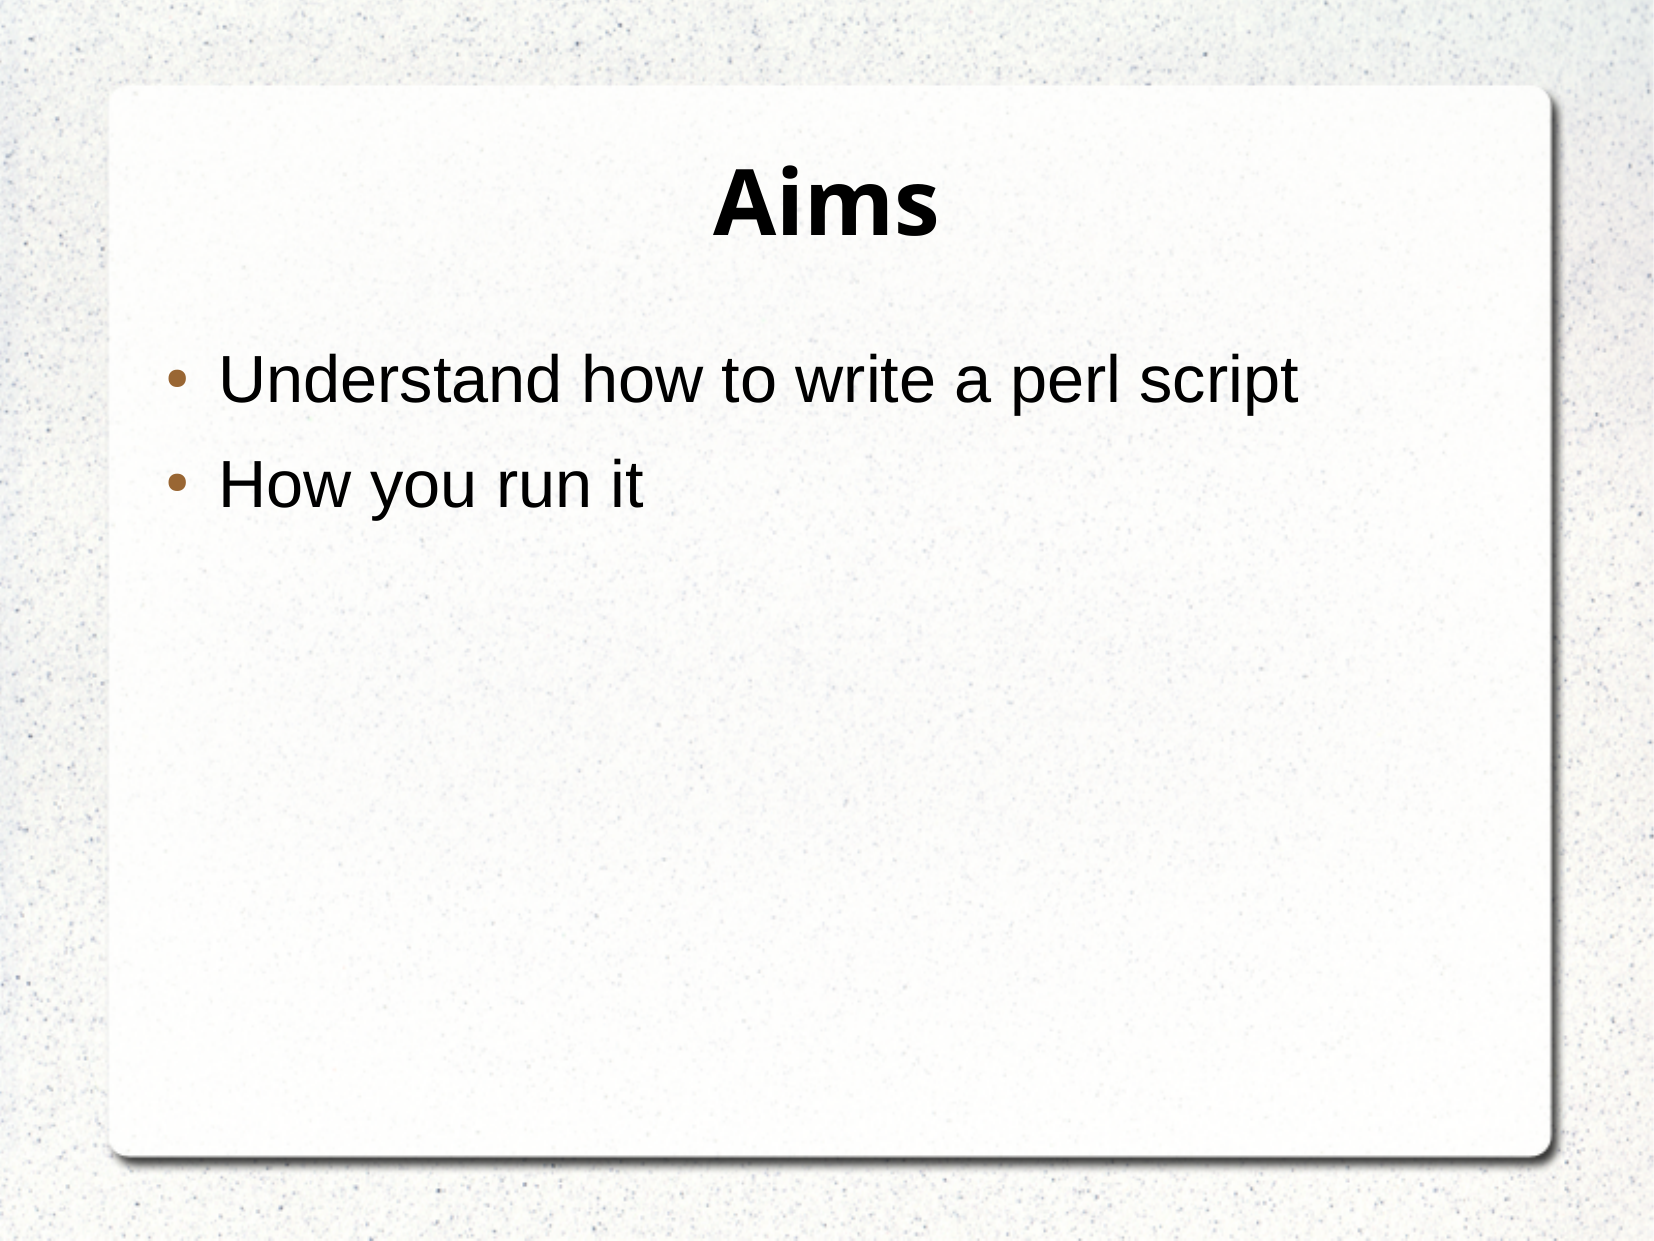

# Aims
Understand how to write a perl script
How you run it